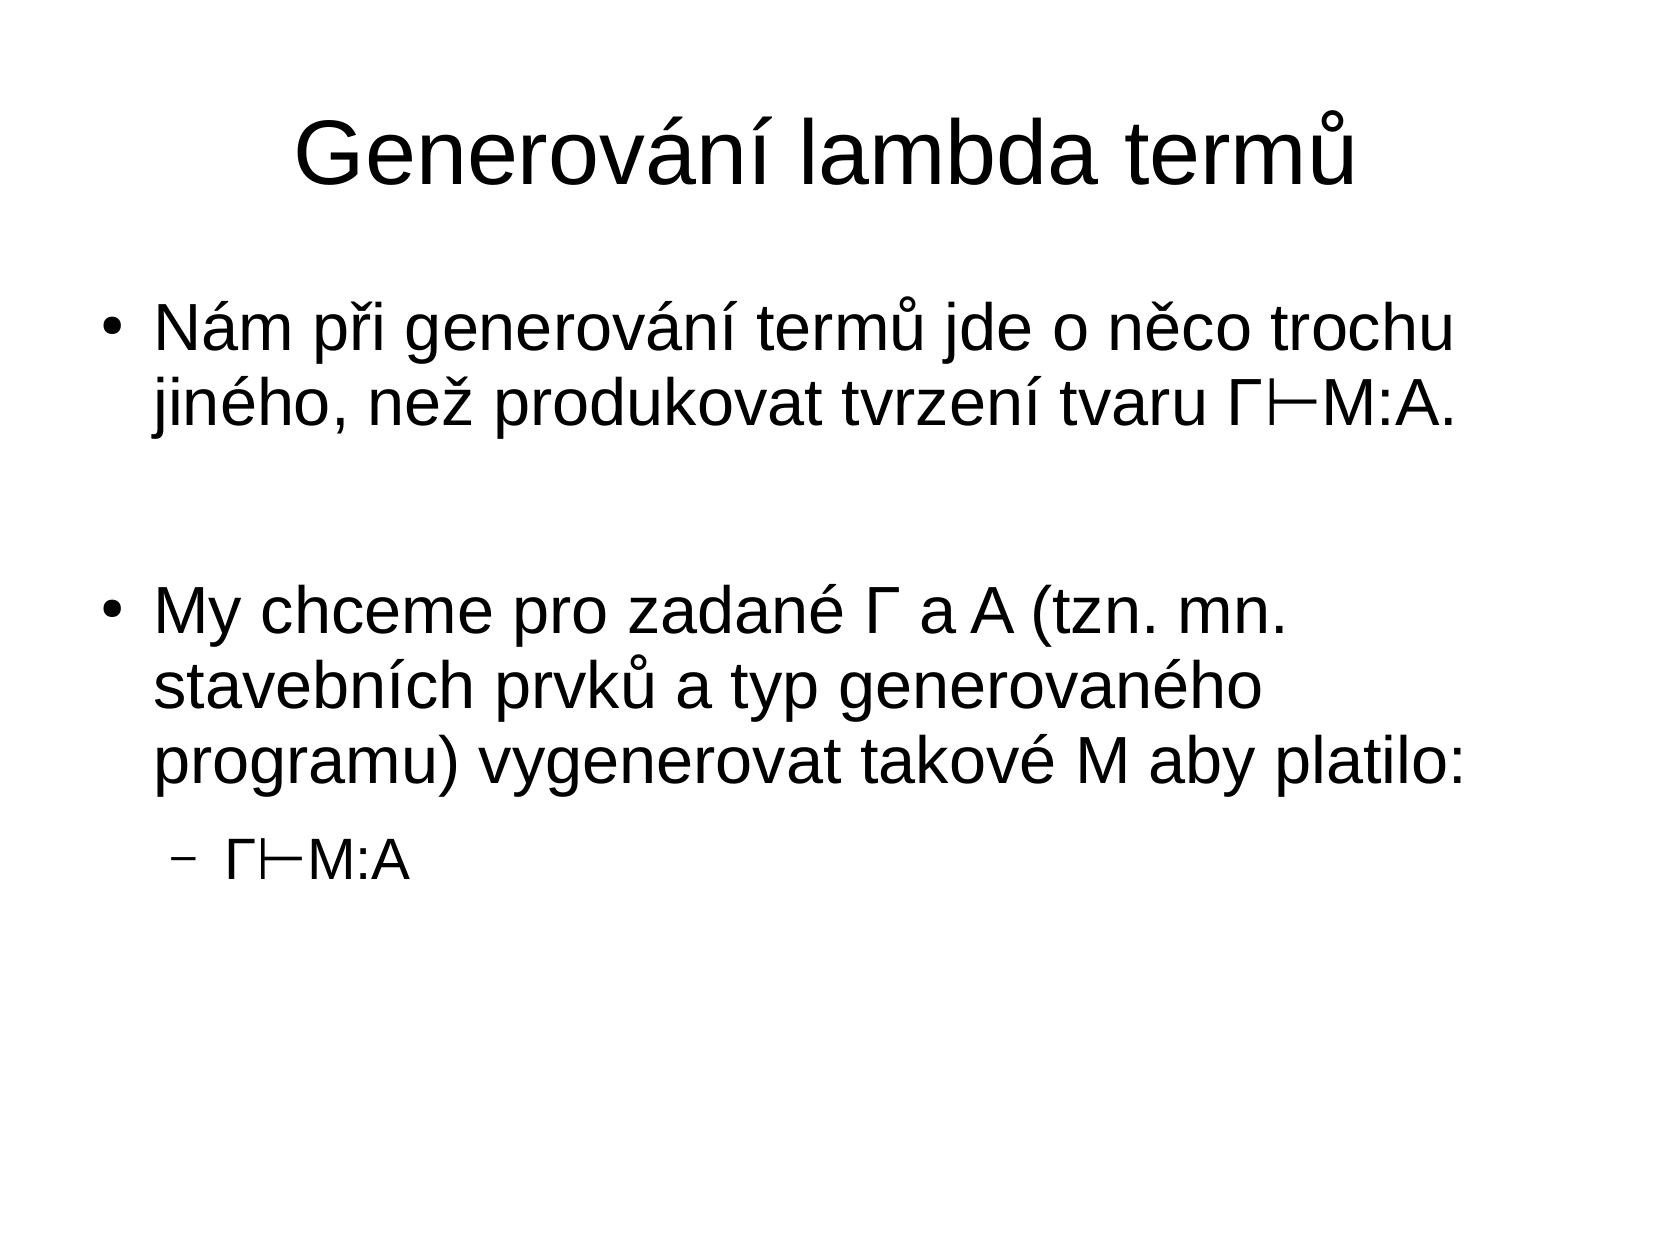

# Generování lambda termů
Nám při generování termů jde o něco trochu jiného, než produkovat tvrzení tvaru Γ⊢M:A.
My chceme pro zadané Γ a A (tzn. mn. stavebních prvků a typ generovaného programu) vygenerovat takové M aby platilo:
Γ⊢M:A